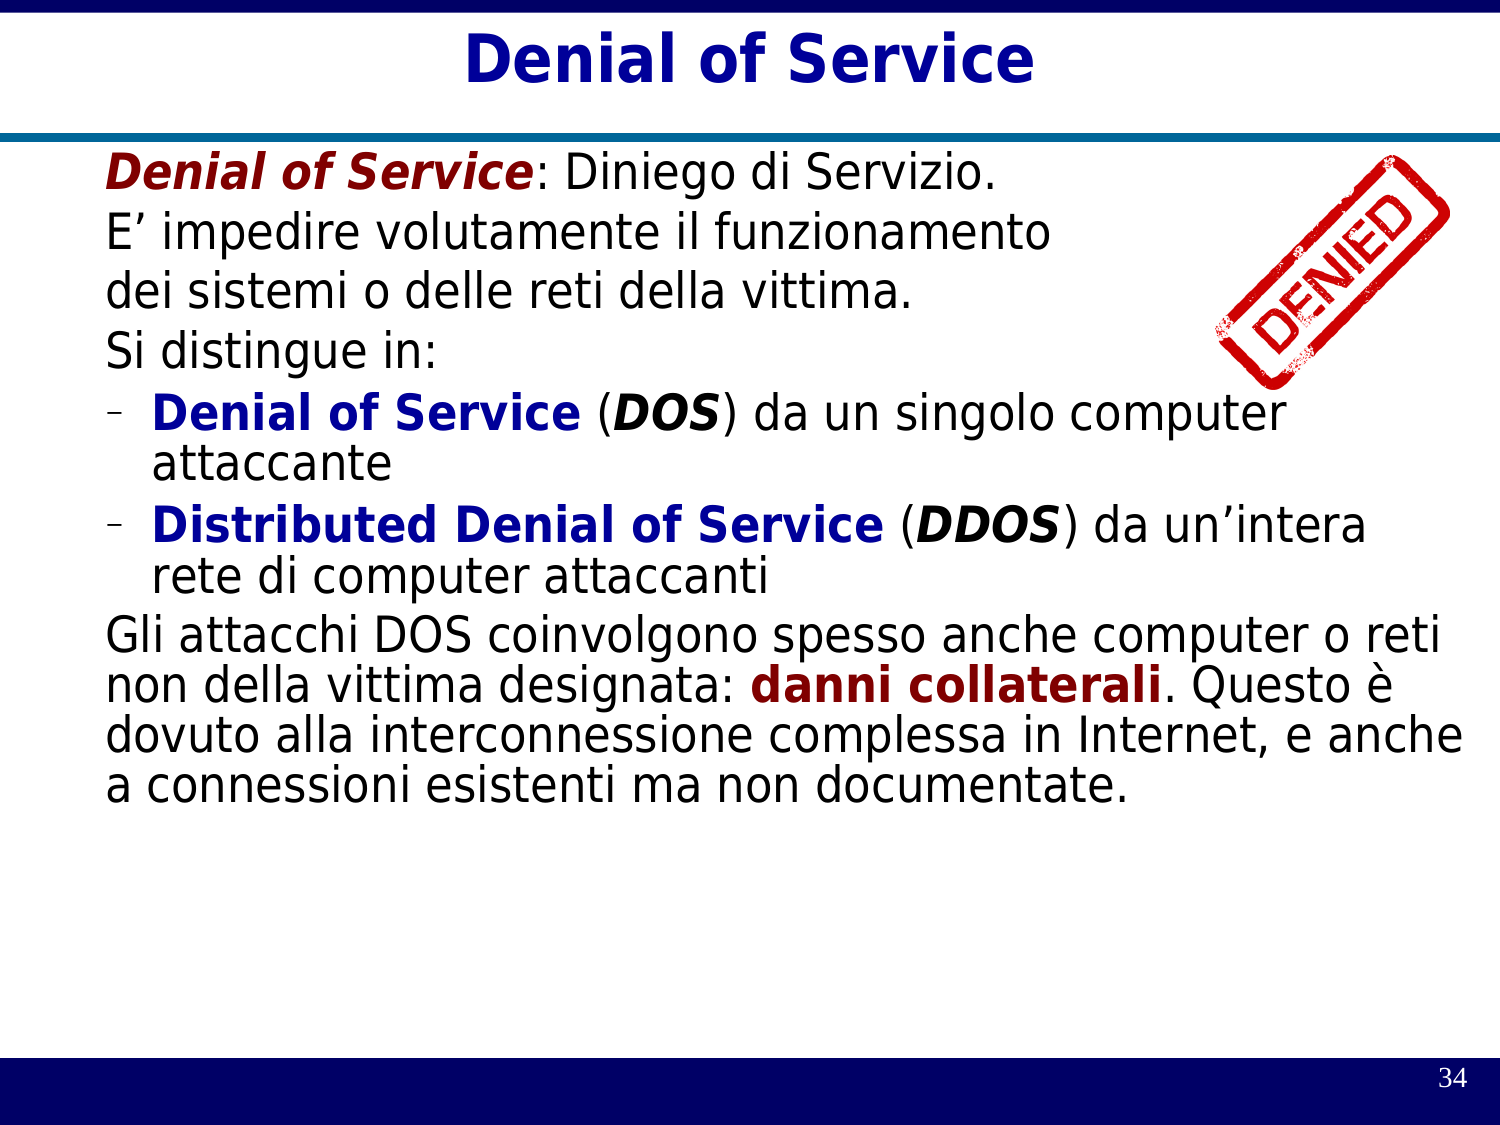

# Denial of Service
Denial of Service: Diniego di Servizio.
E’ impedire volutamente il funzionamento
dei sistemi o delle reti della vittima.
Si distingue in:
Denial of Service (DOS) da un singolo computer attaccante
Distributed Denial of Service (DDOS) da un’intera rete di computer attaccanti
Gli attacchi DOS coinvolgono spesso anche computer o reti non della vittima designata: danni collaterali. Questo è dovuto alla interconnessione complessa in Internet, e anche a connessioni esistenti ma non documentate.